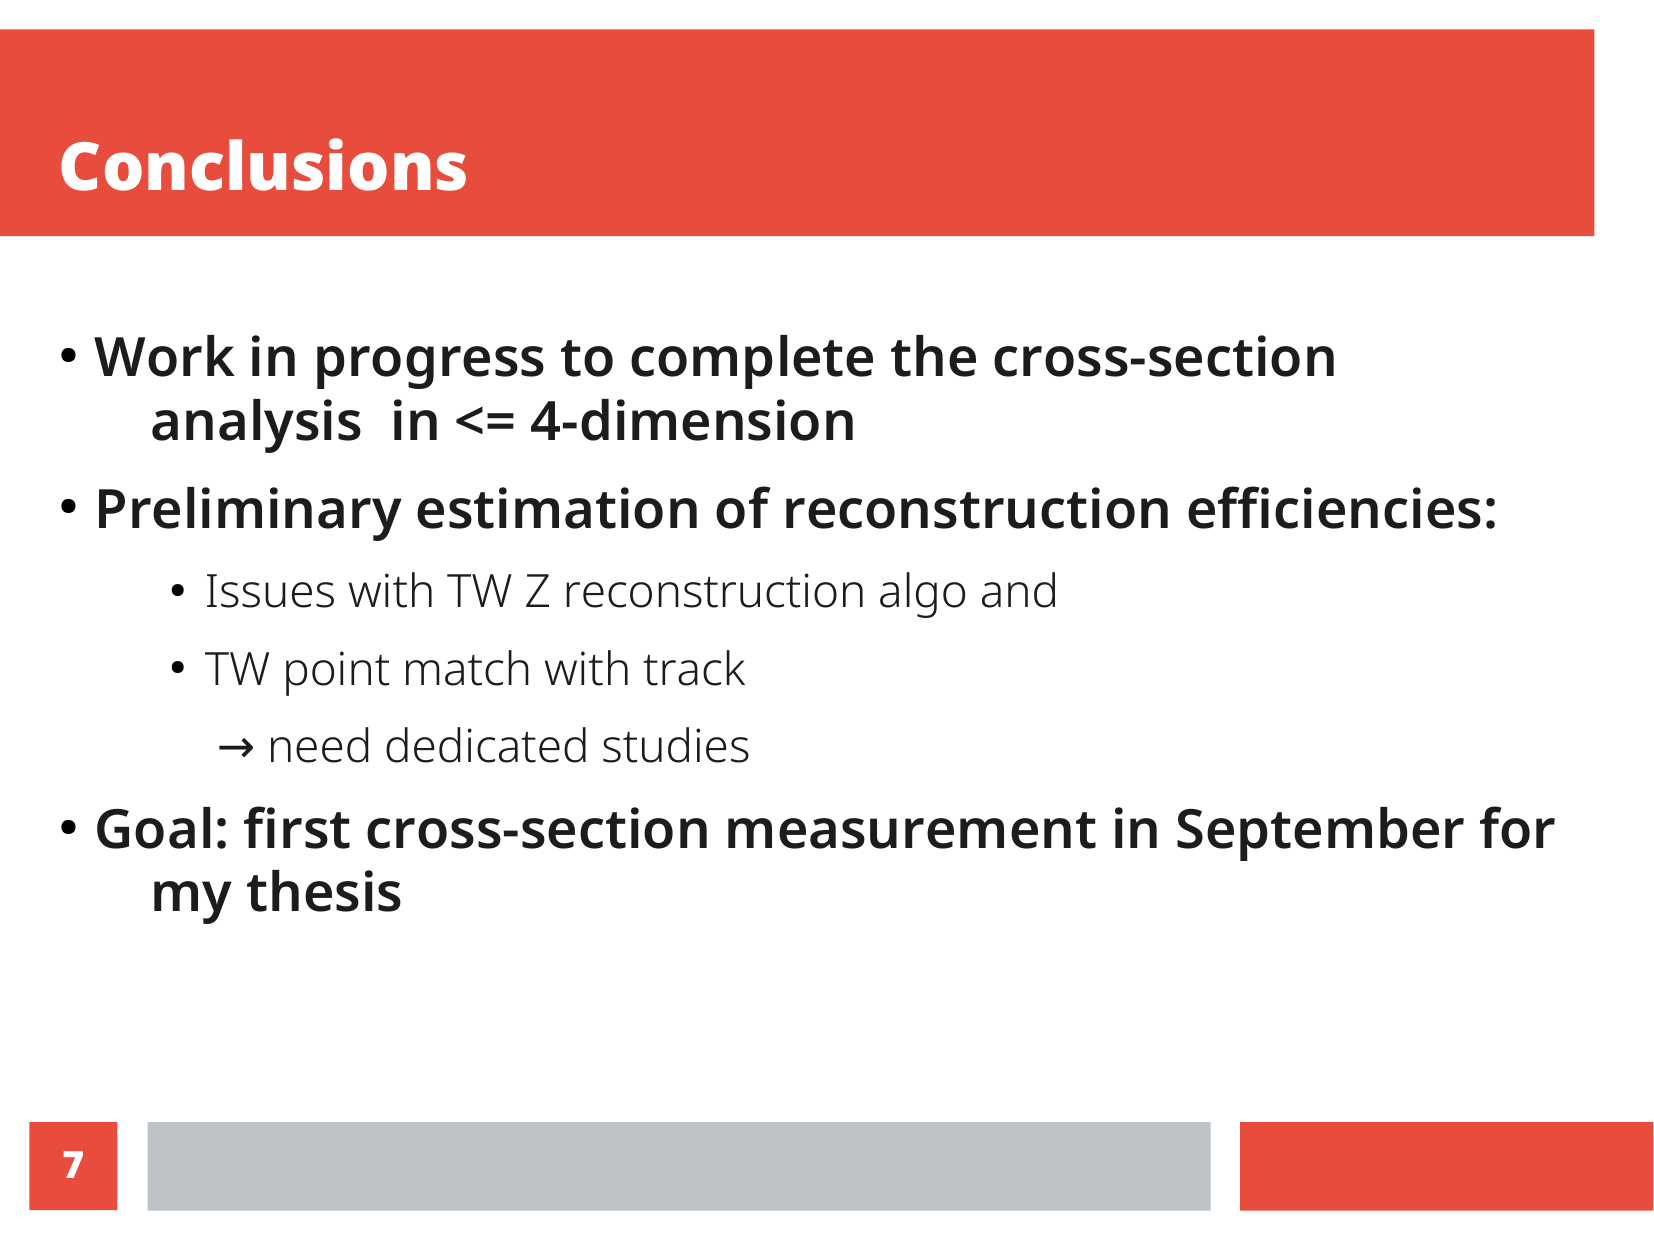

# Conclusions
Work in progress to complete the cross-section analysis in <= 4-dimension
Preliminary estimation of reconstruction efficiencies:
Issues with TW Z reconstruction algo and
TW point match with track
 → need dedicated studies
Goal: first cross-section measurement in September for my thesis
7